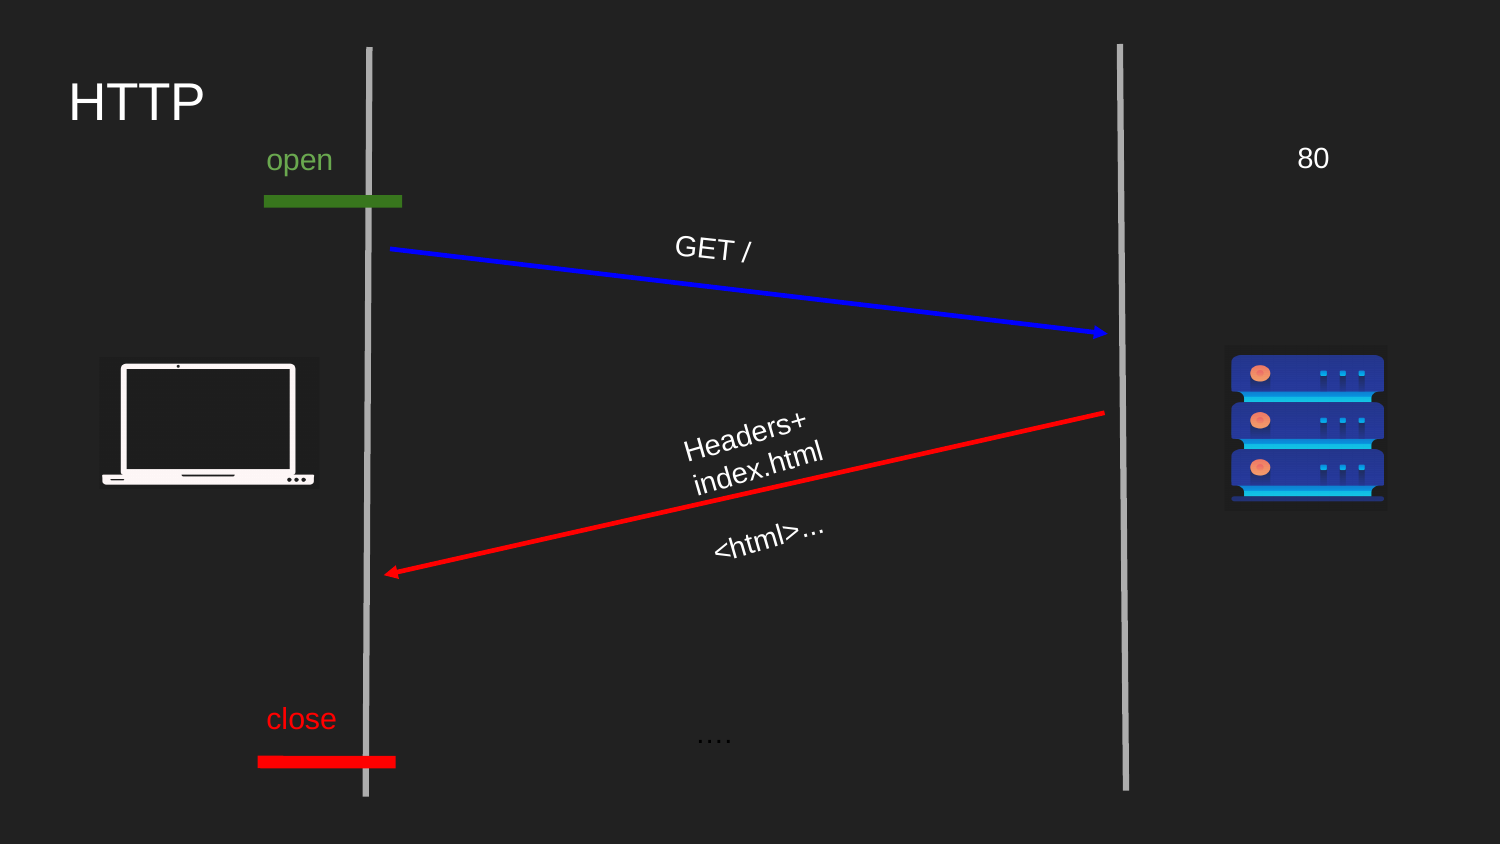

# HTTP
80
open
GET /
Headers+ index.html
<html>...
close
….